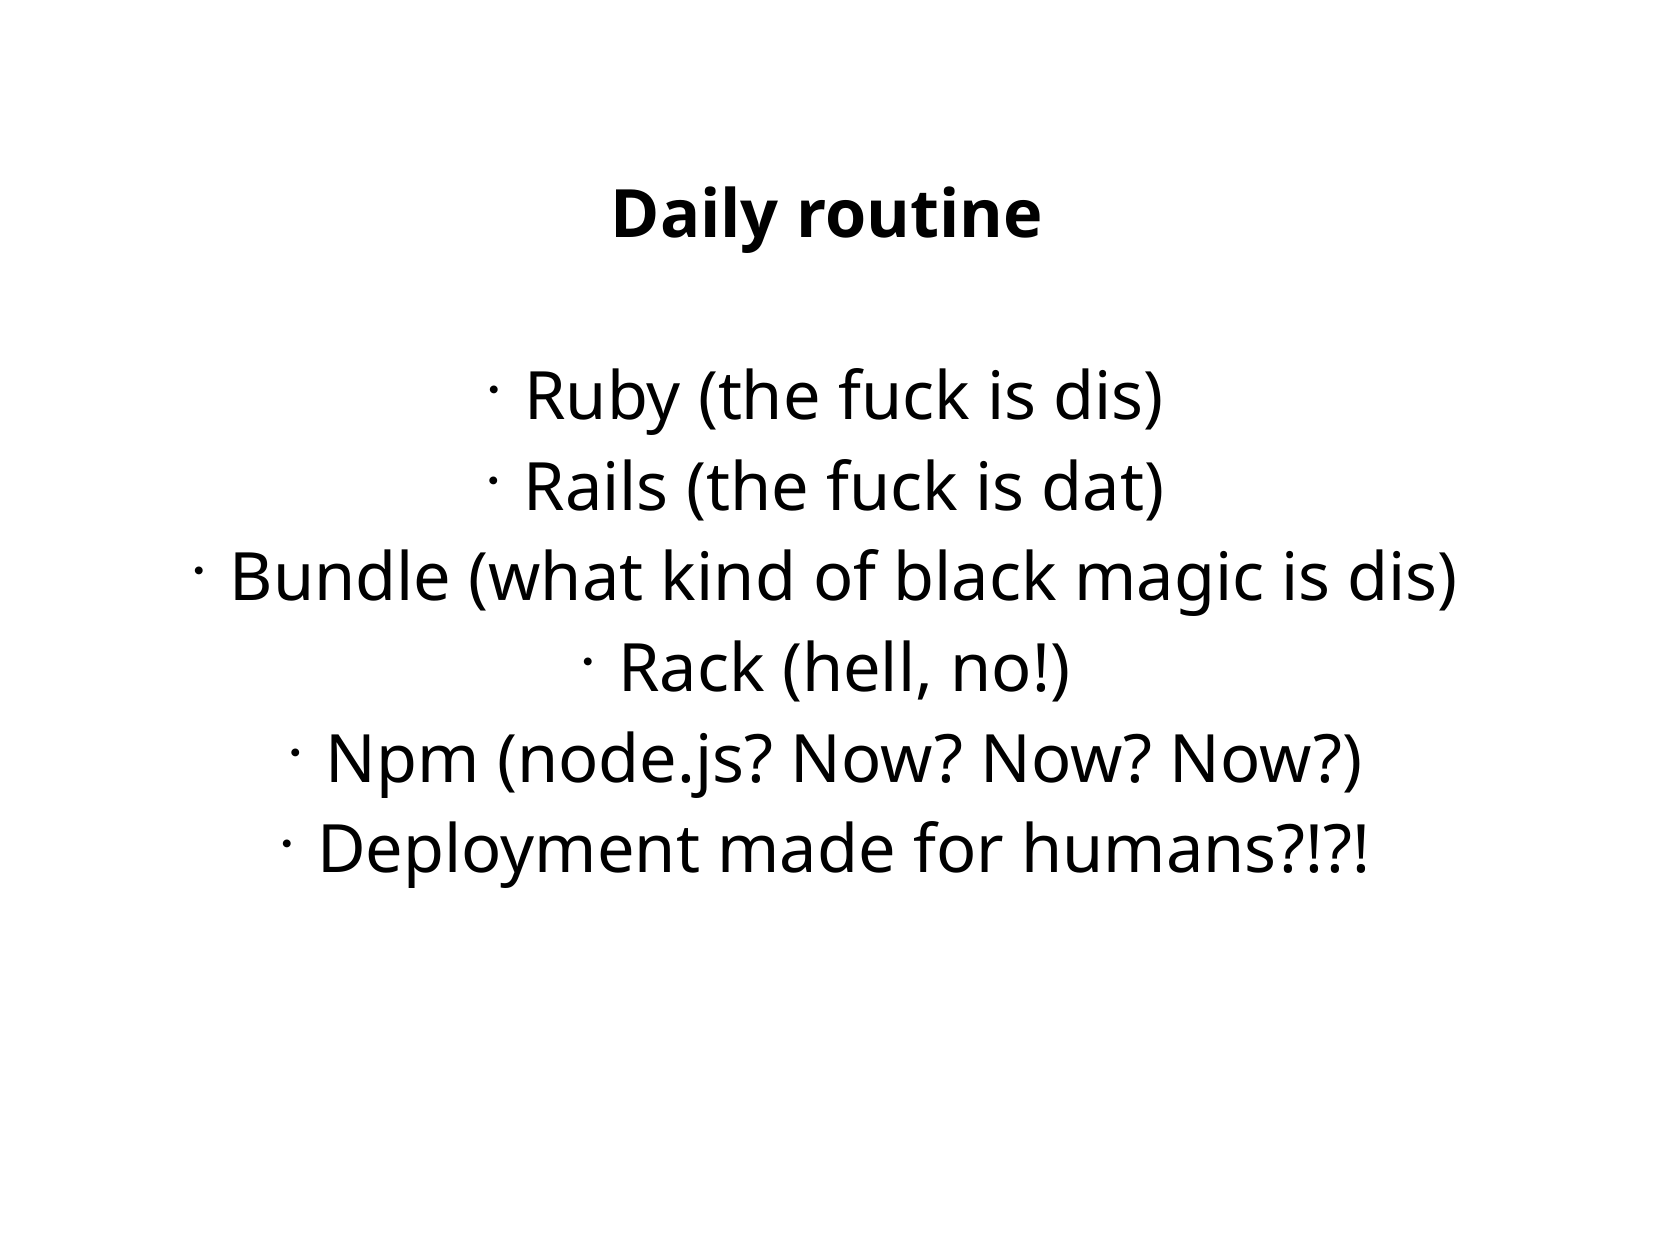

# Daily routine
Ruby (the fuck is dis)
Rails (the fuck is dat)
Bundle (what kind of black magic is dis)
Rack (hell, no!)
Npm (node.js? Now? Now? Now?)
Deployment made for humans?!?!